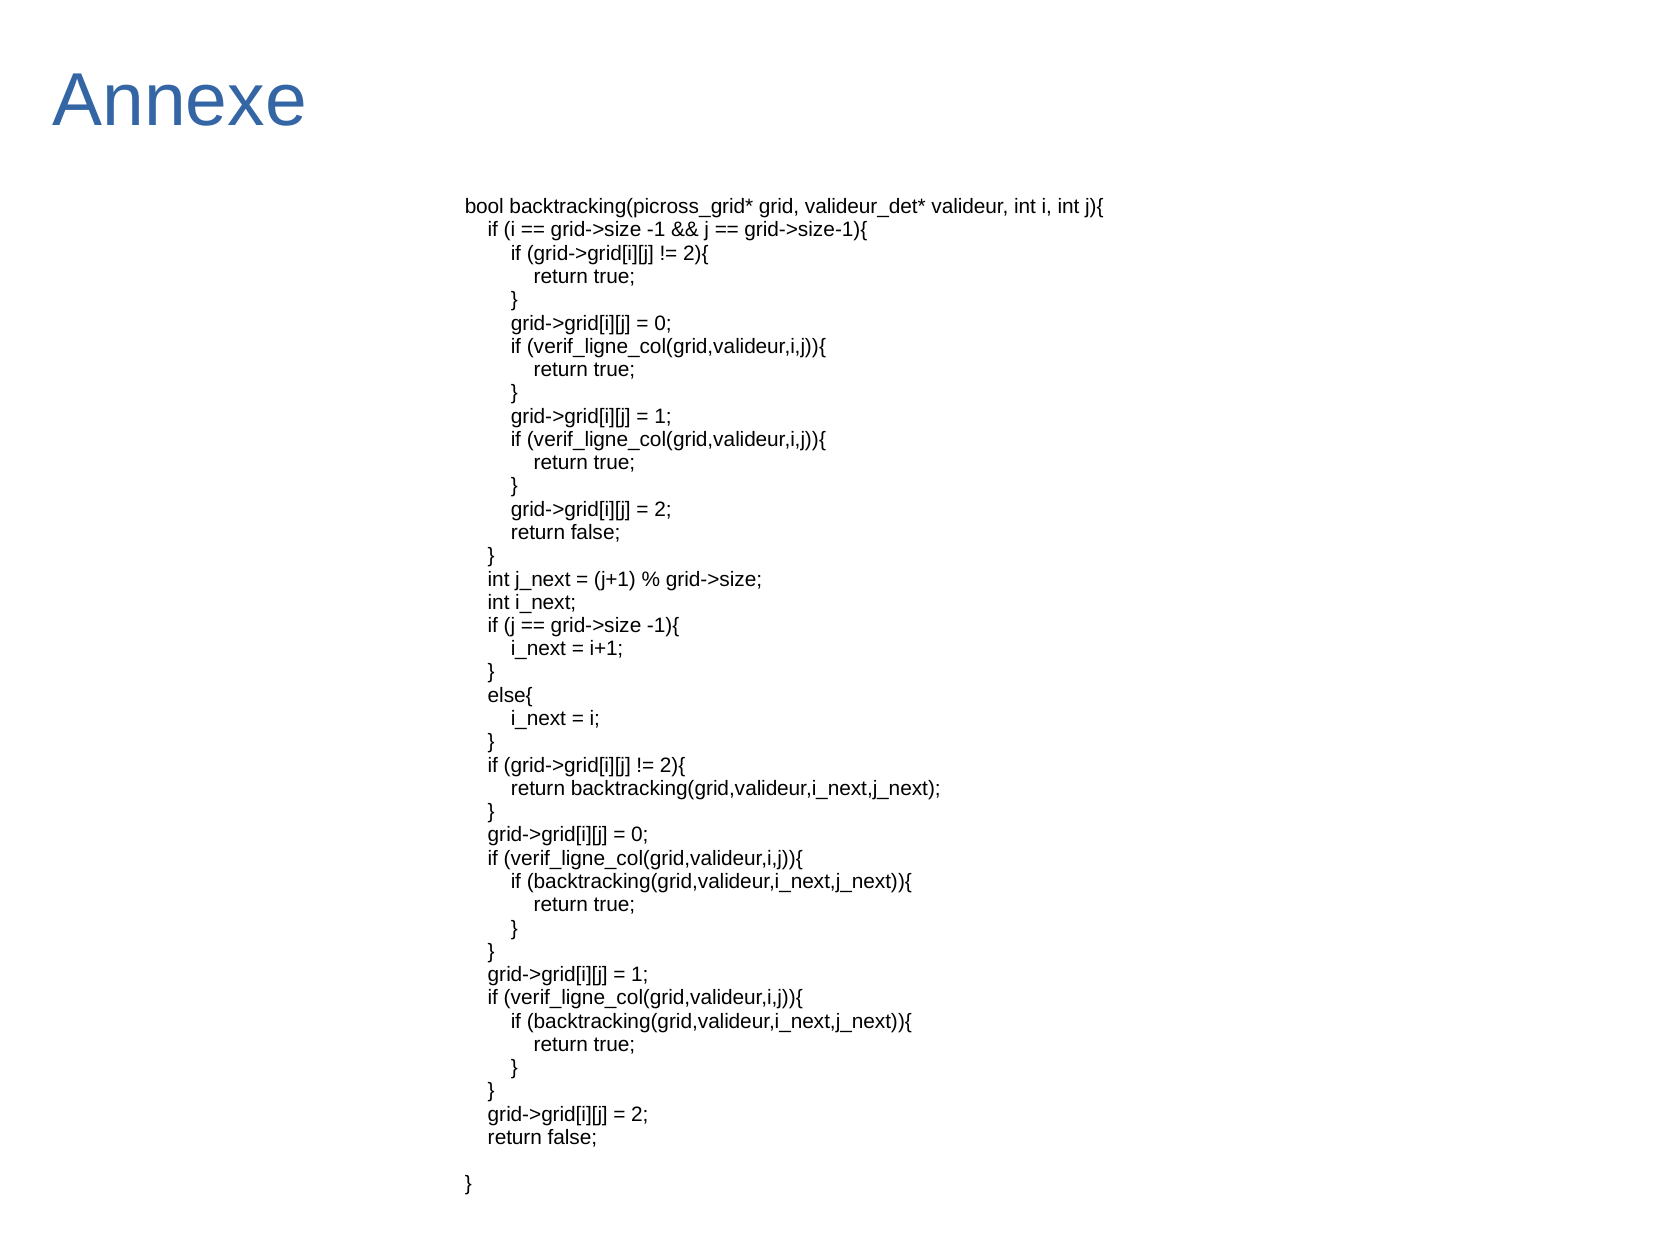

Annexe
bool backtracking(picross_grid* grid, valideur_det* valideur, int i, int j){
 if (i == grid->size -1 && j == grid->size-1){
 if (grid->grid[i][j] != 2){
 return true;
 }
 grid->grid[i][j] = 0;
 if (verif_ligne_col(grid,valideur,i,j)){
 return true;
 }
 grid->grid[i][j] = 1;
 if (verif_ligne_col(grid,valideur,i,j)){
 return true;
 }
 grid->grid[i][j] = 2;
 return false;
 }
 int j_next = (j+1) % grid->size;
 int i_next;
 if (j == grid->size -1){
 i_next = i+1;
 }
 else{
 i_next = i;
 }
 if (grid->grid[i][j] != 2){
 return backtracking(grid,valideur,i_next,j_next);
 }
 grid->grid[i][j] = 0;
 if (verif_ligne_col(grid,valideur,i,j)){
 if (backtracking(grid,valideur,i_next,j_next)){
 return true;
 }
 }
 grid->grid[i][j] = 1;
 if (verif_ligne_col(grid,valideur,i,j)){
 if (backtracking(grid,valideur,i_next,j_next)){
 return true;
 }
 }
 grid->grid[i][j] = 2;
 return false;
}